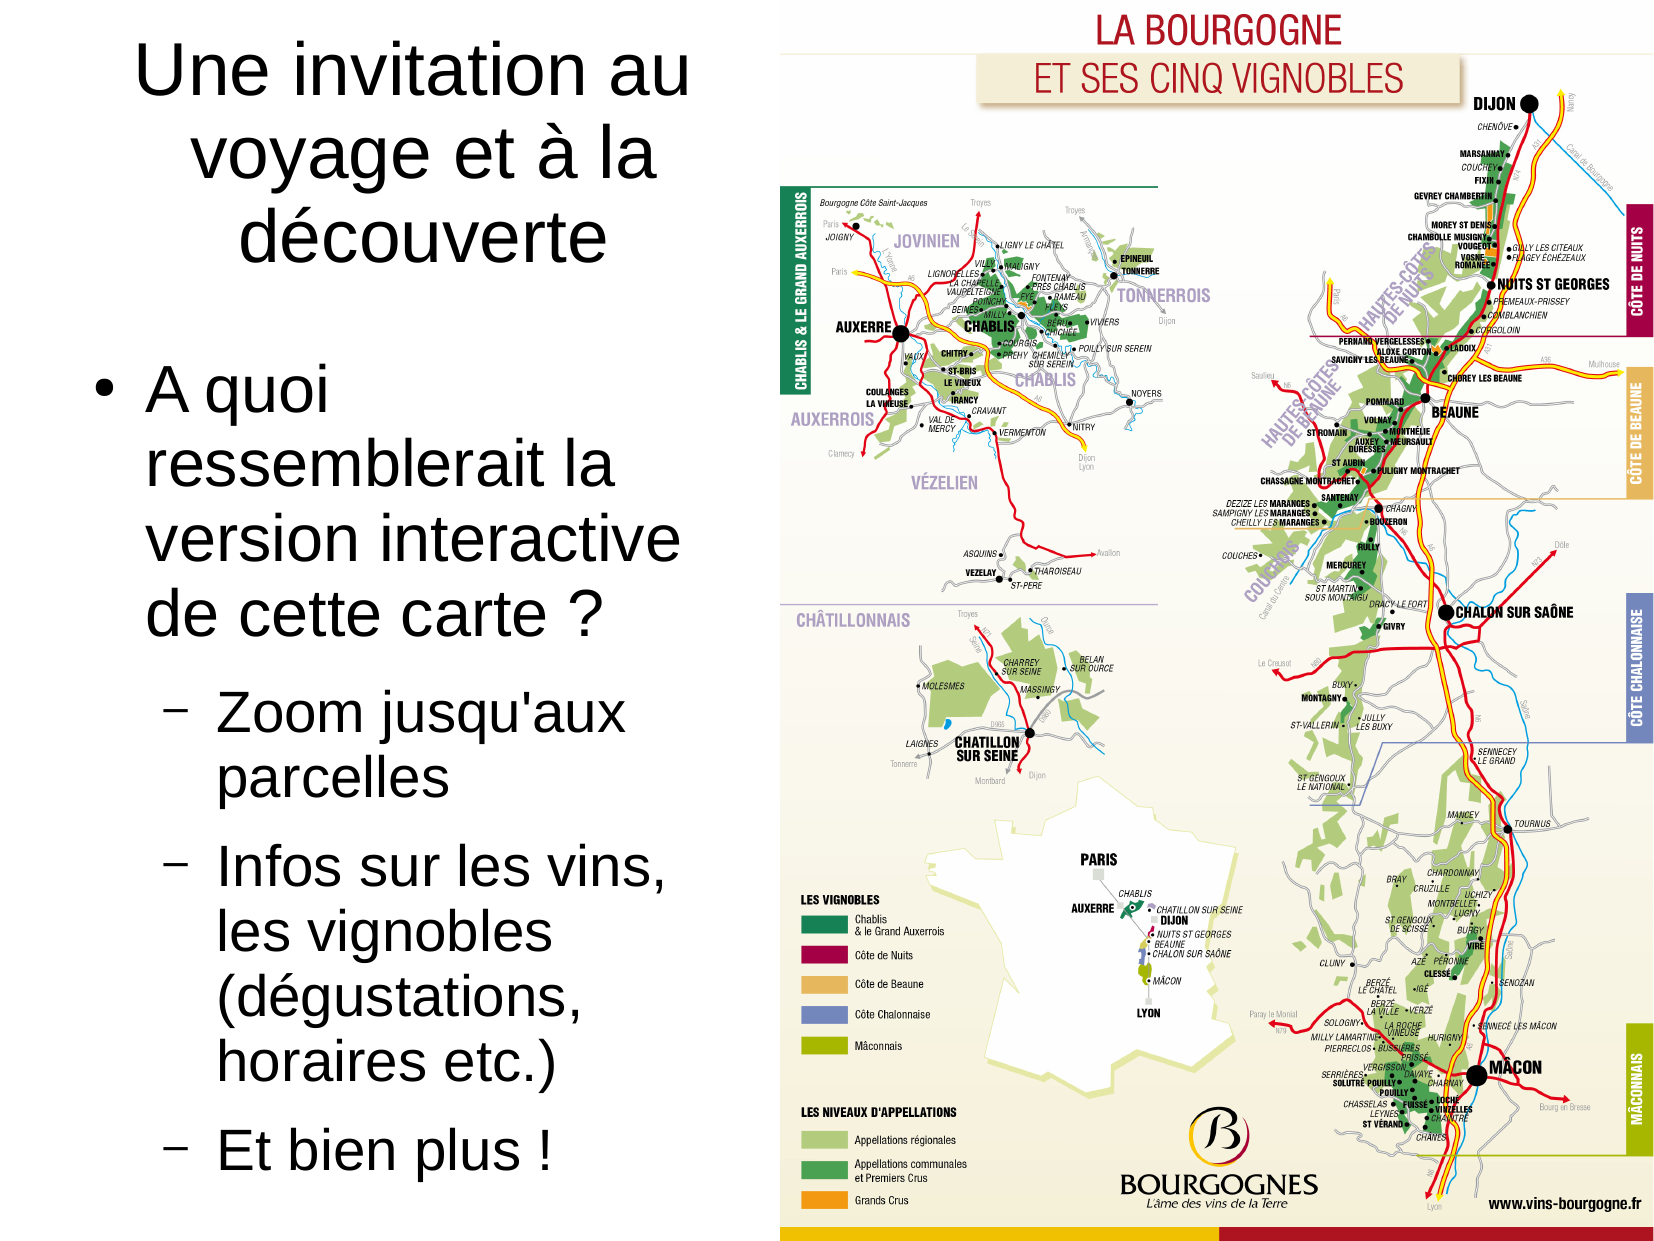

# Une invitation au voyage et à la découverte
A quoi ressemblerait la version interactive de cette carte ?
Zoom jusqu'aux parcelles
Infos sur les vins, les vignobles (dégustations, horaires etc.)
Et bien plus !